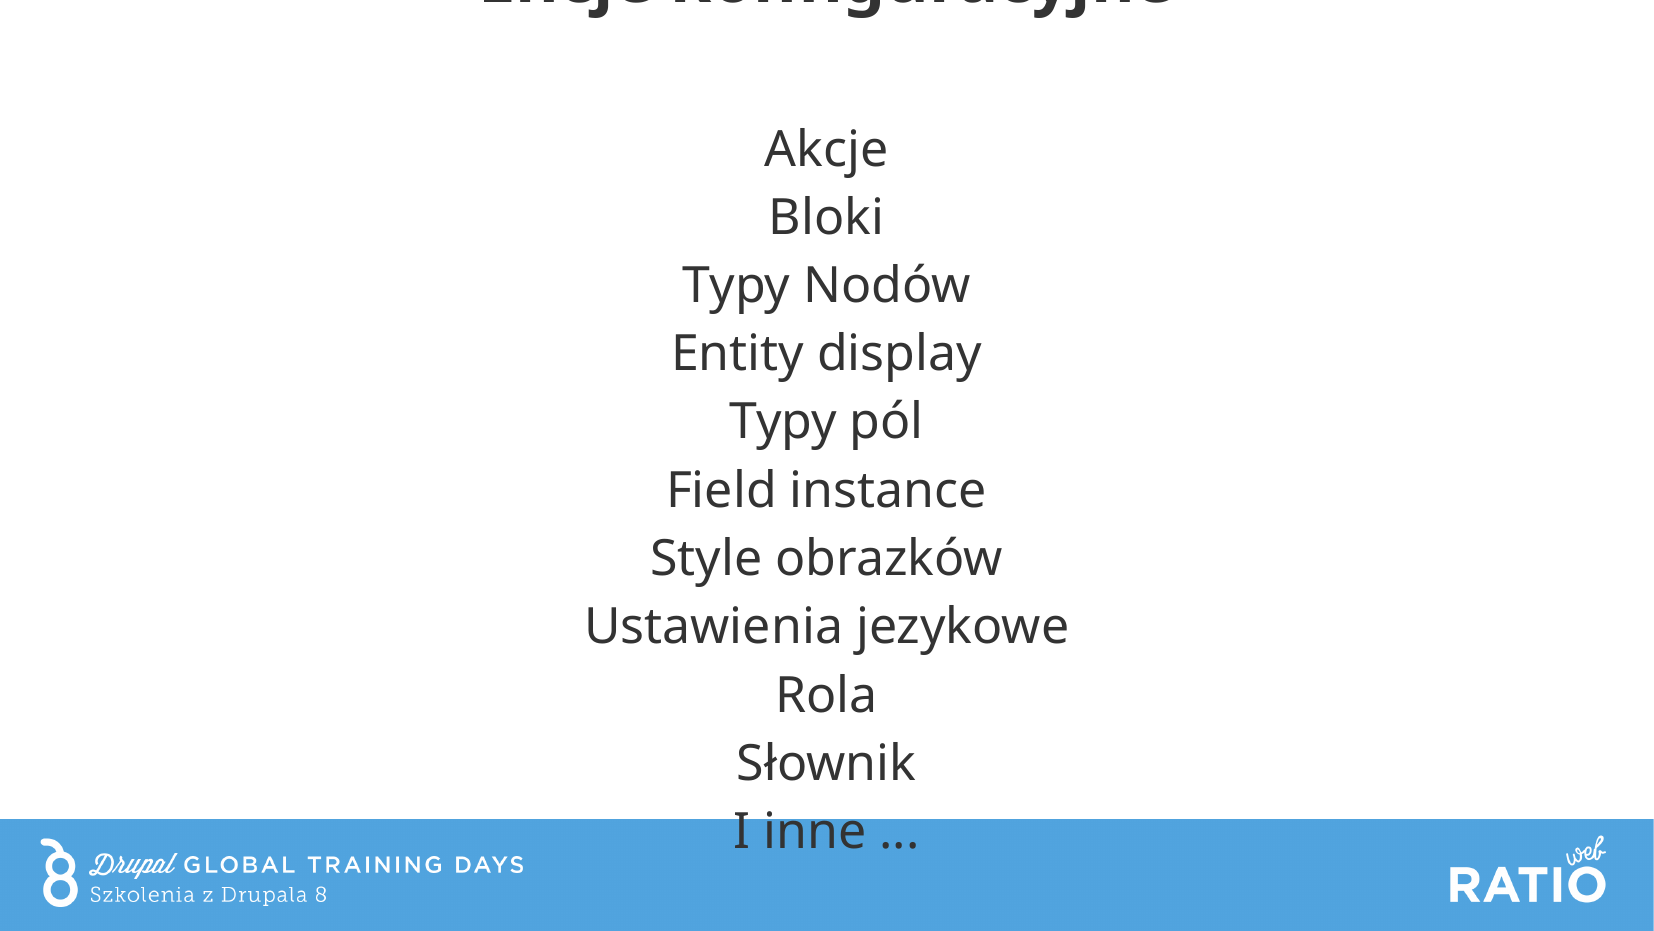

# Encje konfiguracyjne
Akcje
Bloki
Typy Nodów
Entity display
Typy pól
Field instance
Style obrazków
Ustawienia jezykowe
Rola
Słownik
I inne ...